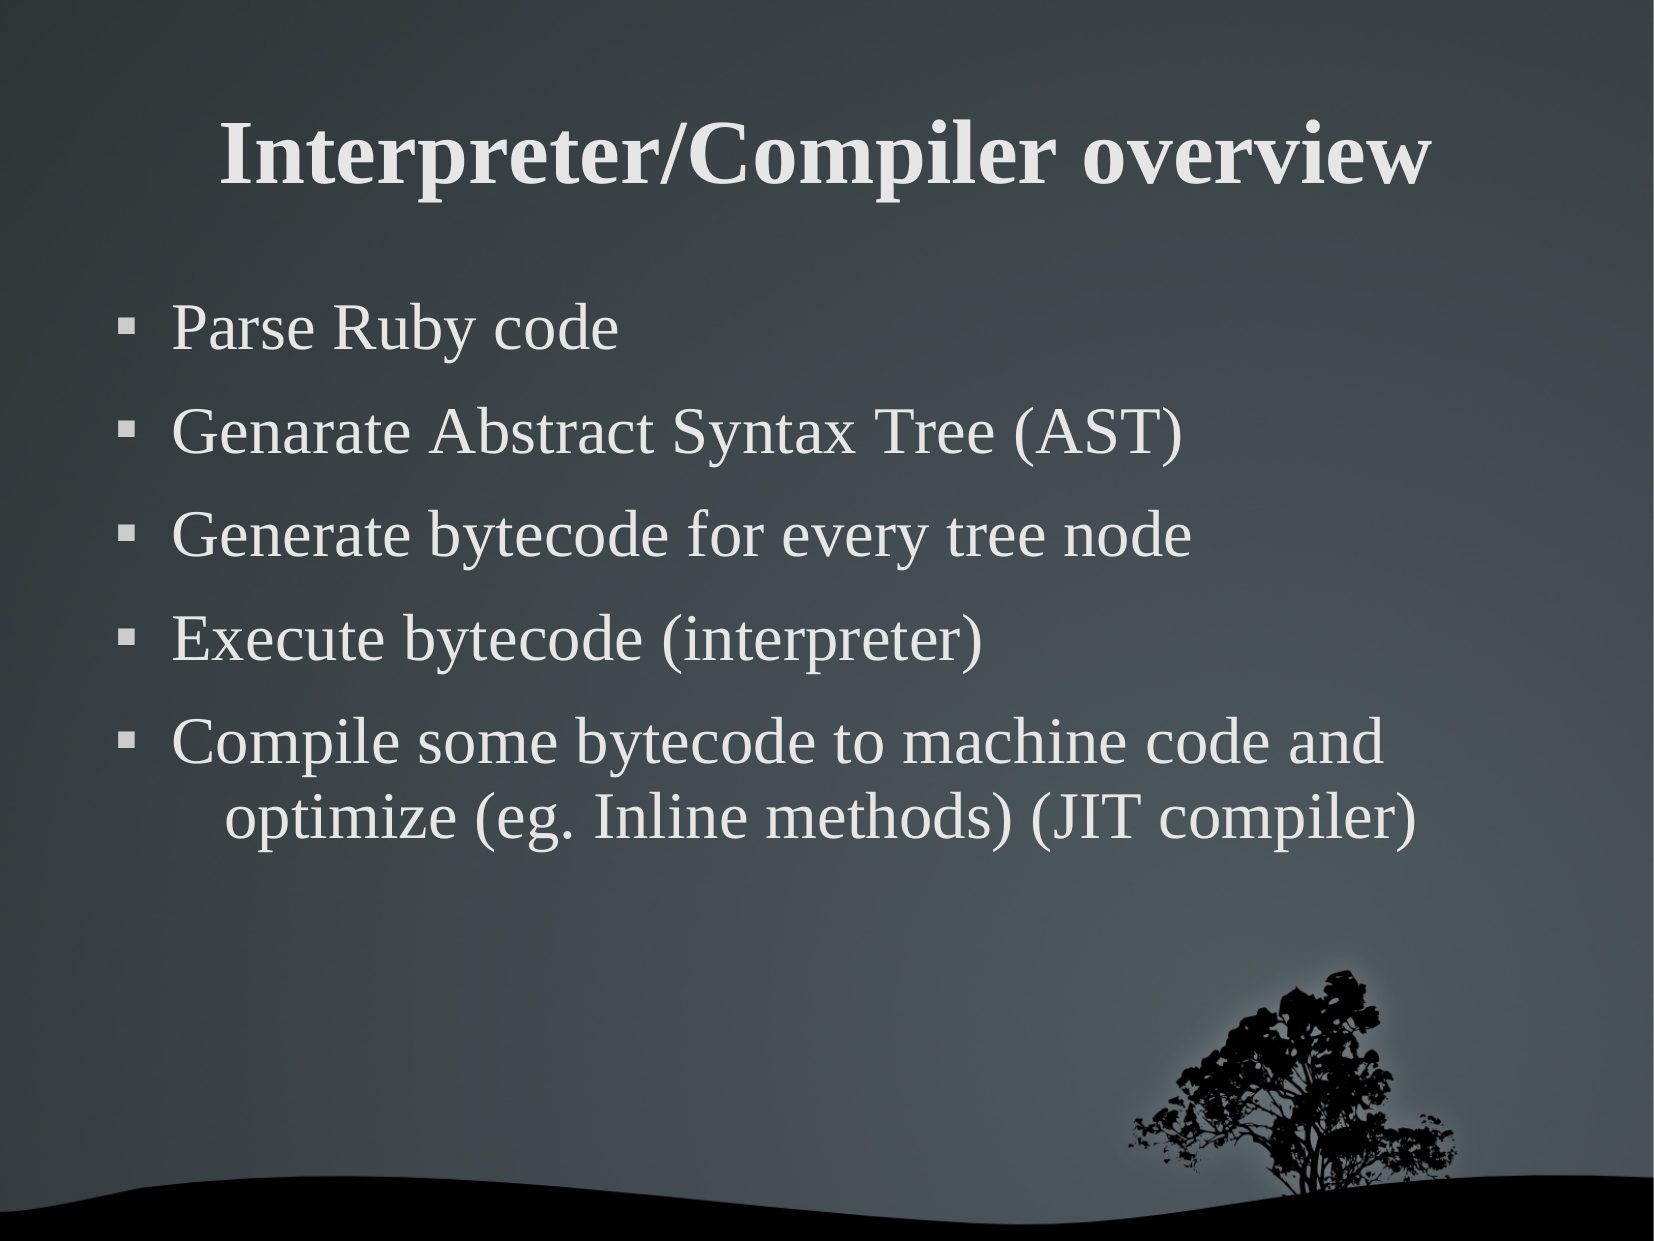

# Interpreter/Compiler overview
Parse Ruby code
Genarate Abstract Syntax Tree (AST)
Generate bytecode for every tree node
Execute bytecode (interpreter)
Compile some bytecode to machine code and optimize (eg. Inline methods) (JIT compiler)